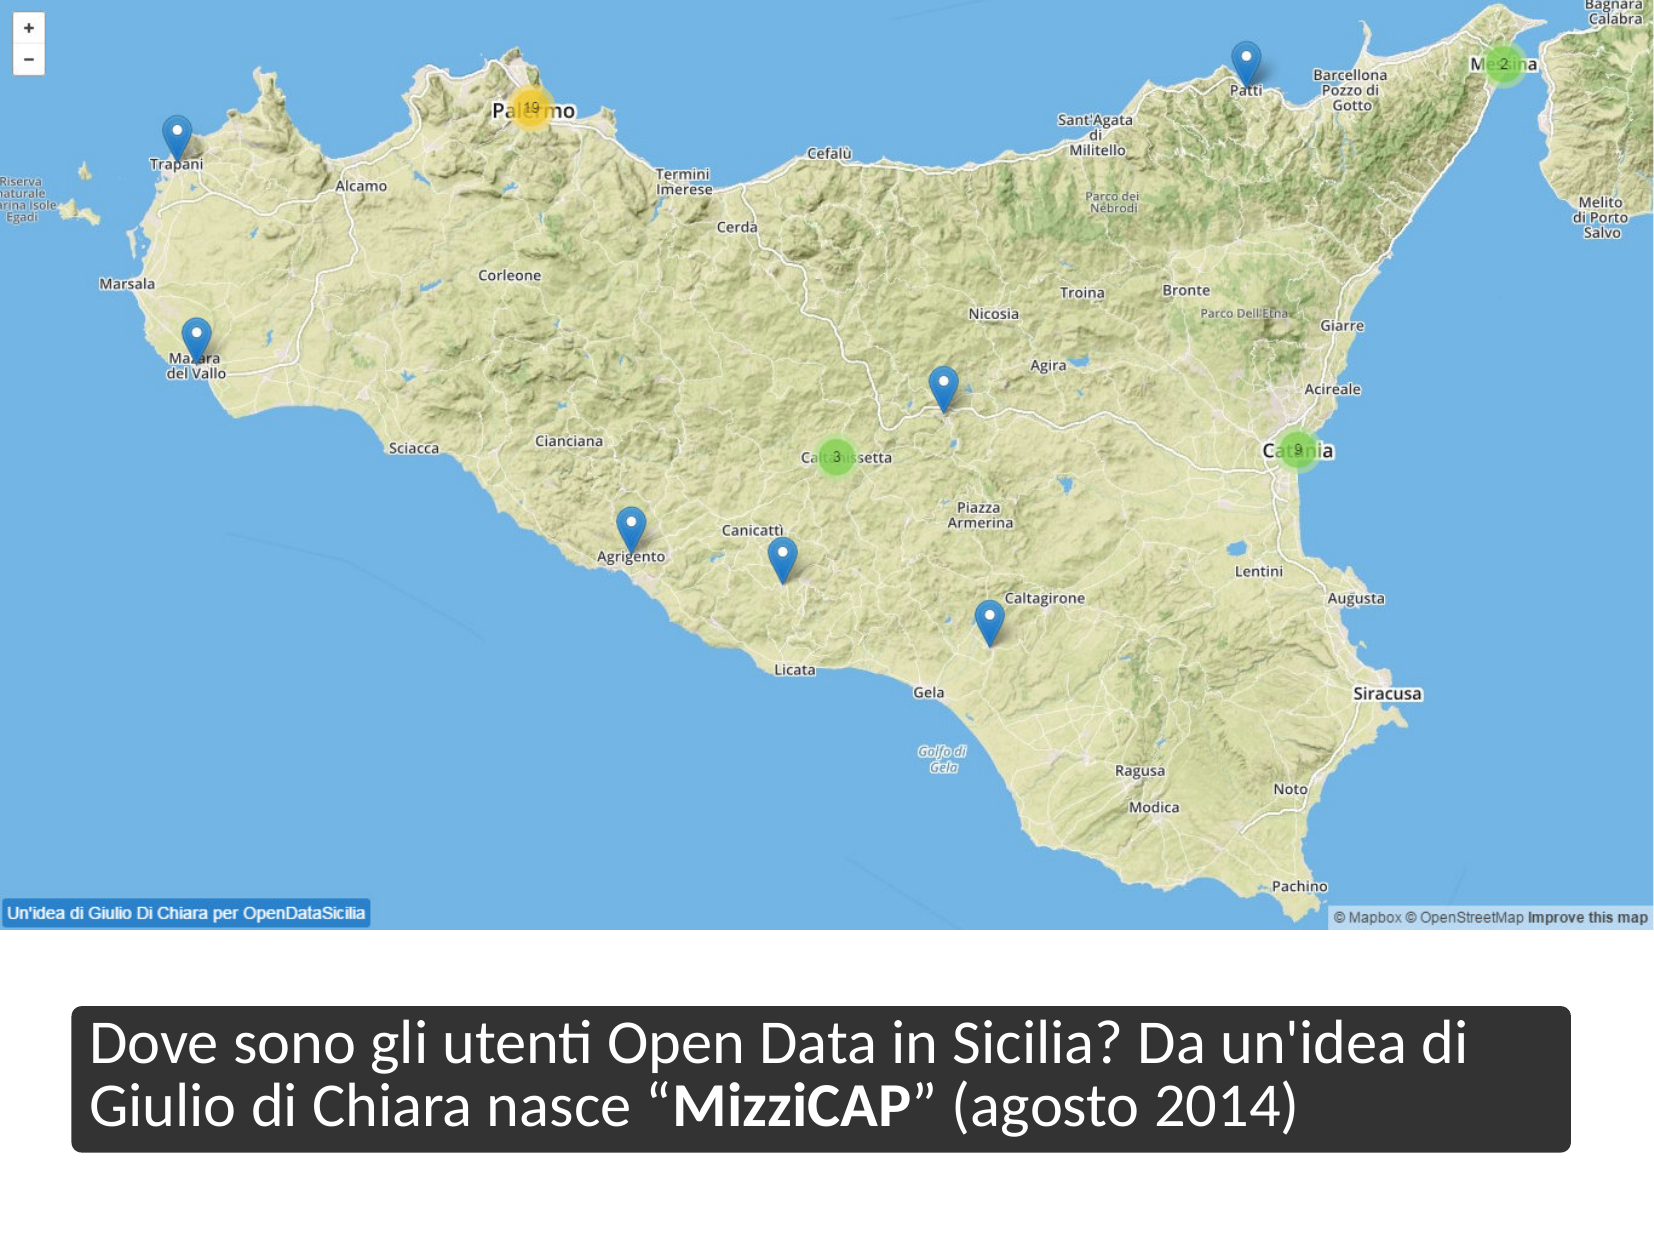

Dove sono gli utenti Open Data in Sicilia? Da un'idea di Giulio di Chiara nasce “MizziCAP” (agosto 2014)